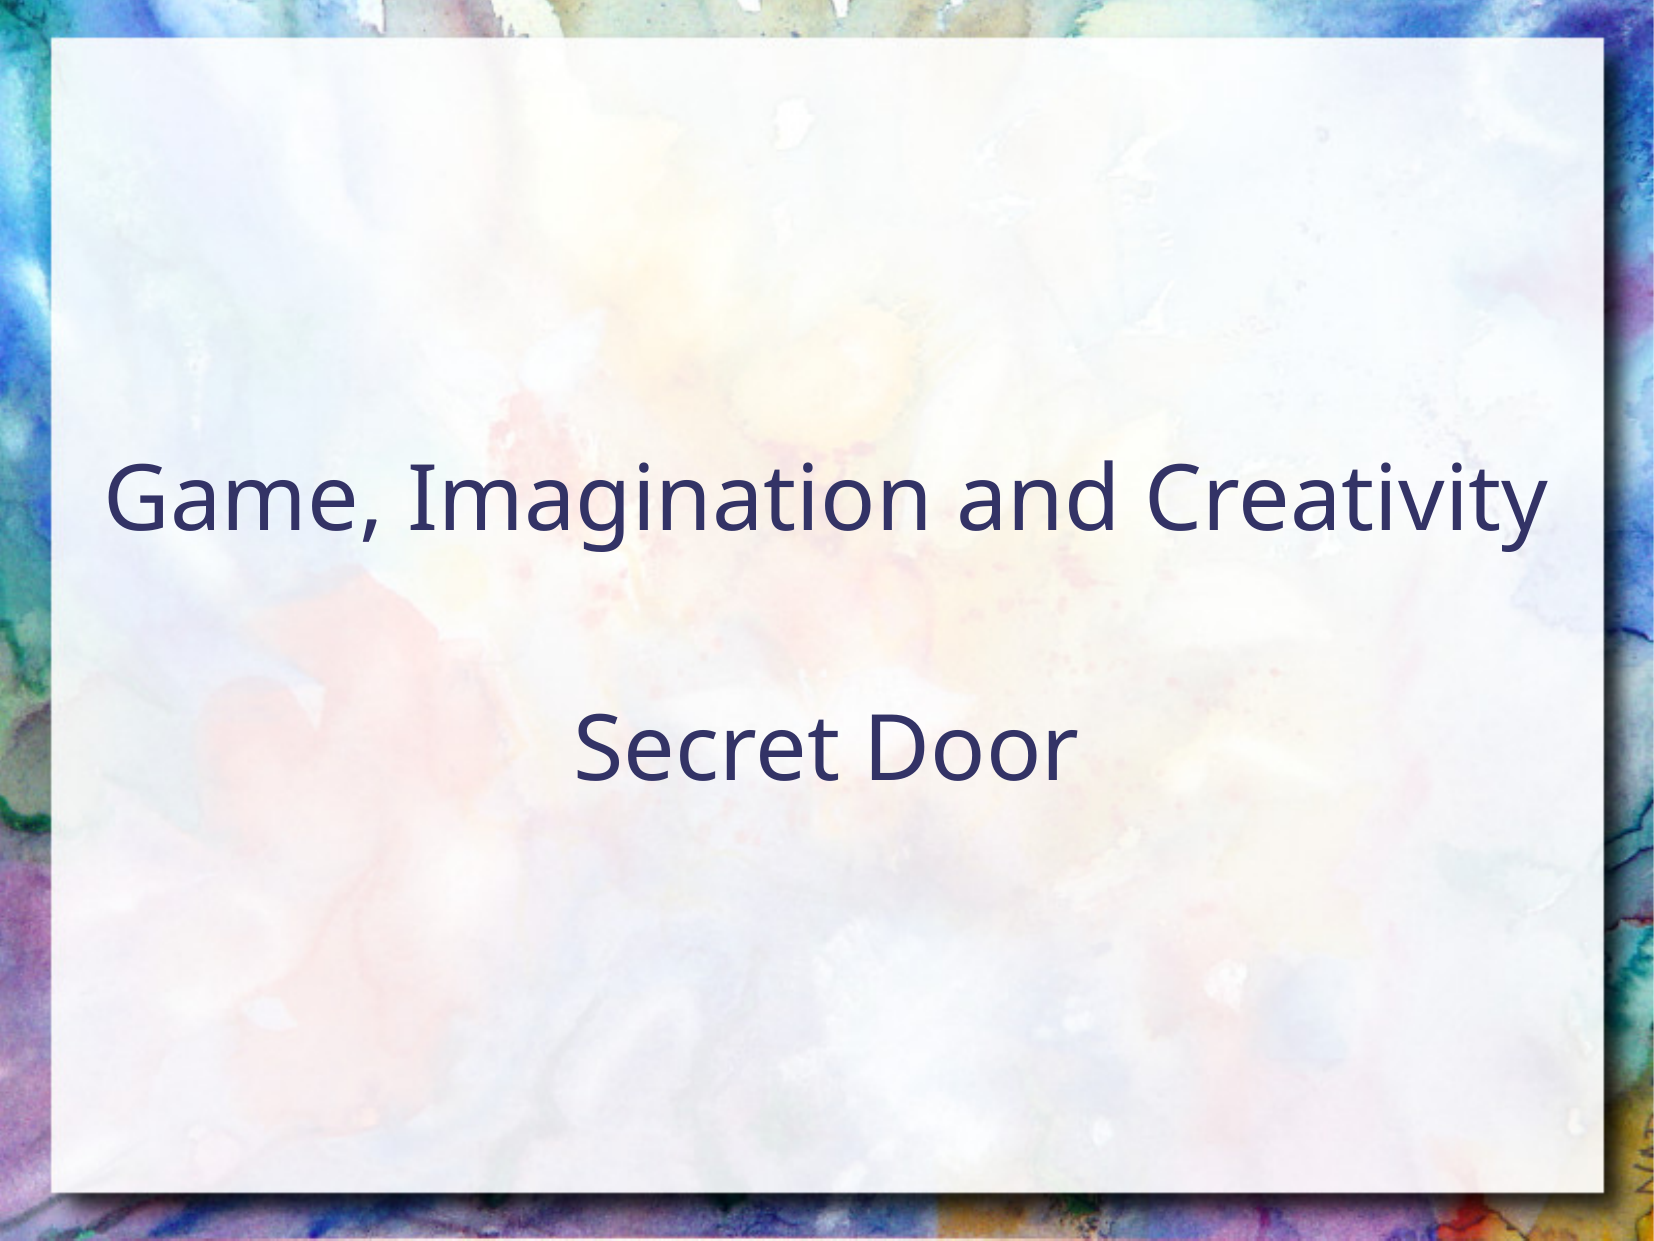

# Game, Imagination and Creativity Secret Door